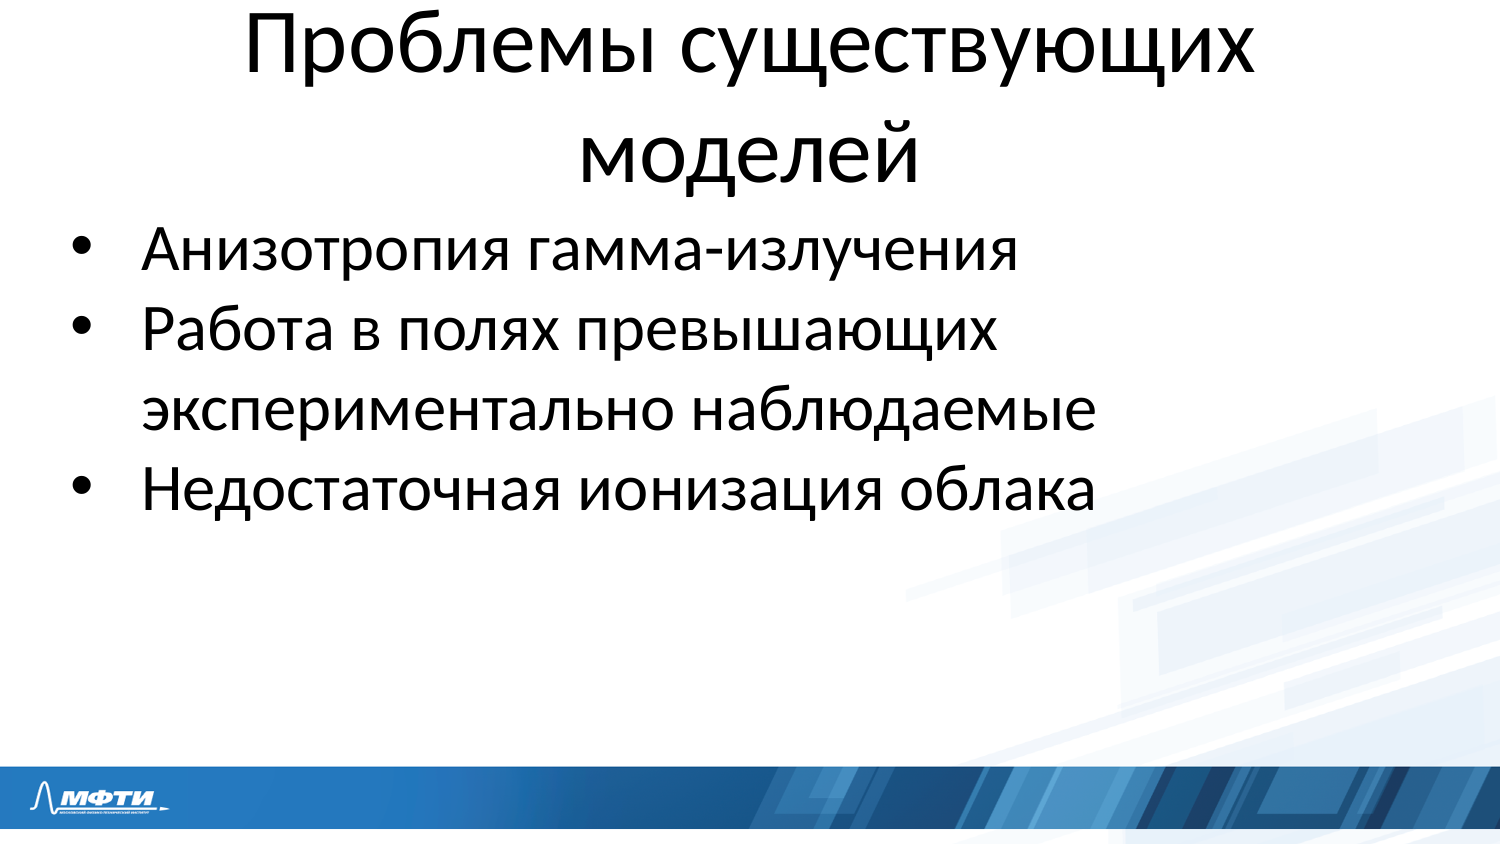

# Проблемы существующих моделей
Анизотропия гамма-излучения
Работа в полях превышающих экспериментально наблюдаемые
Недостаточная ионизация облака